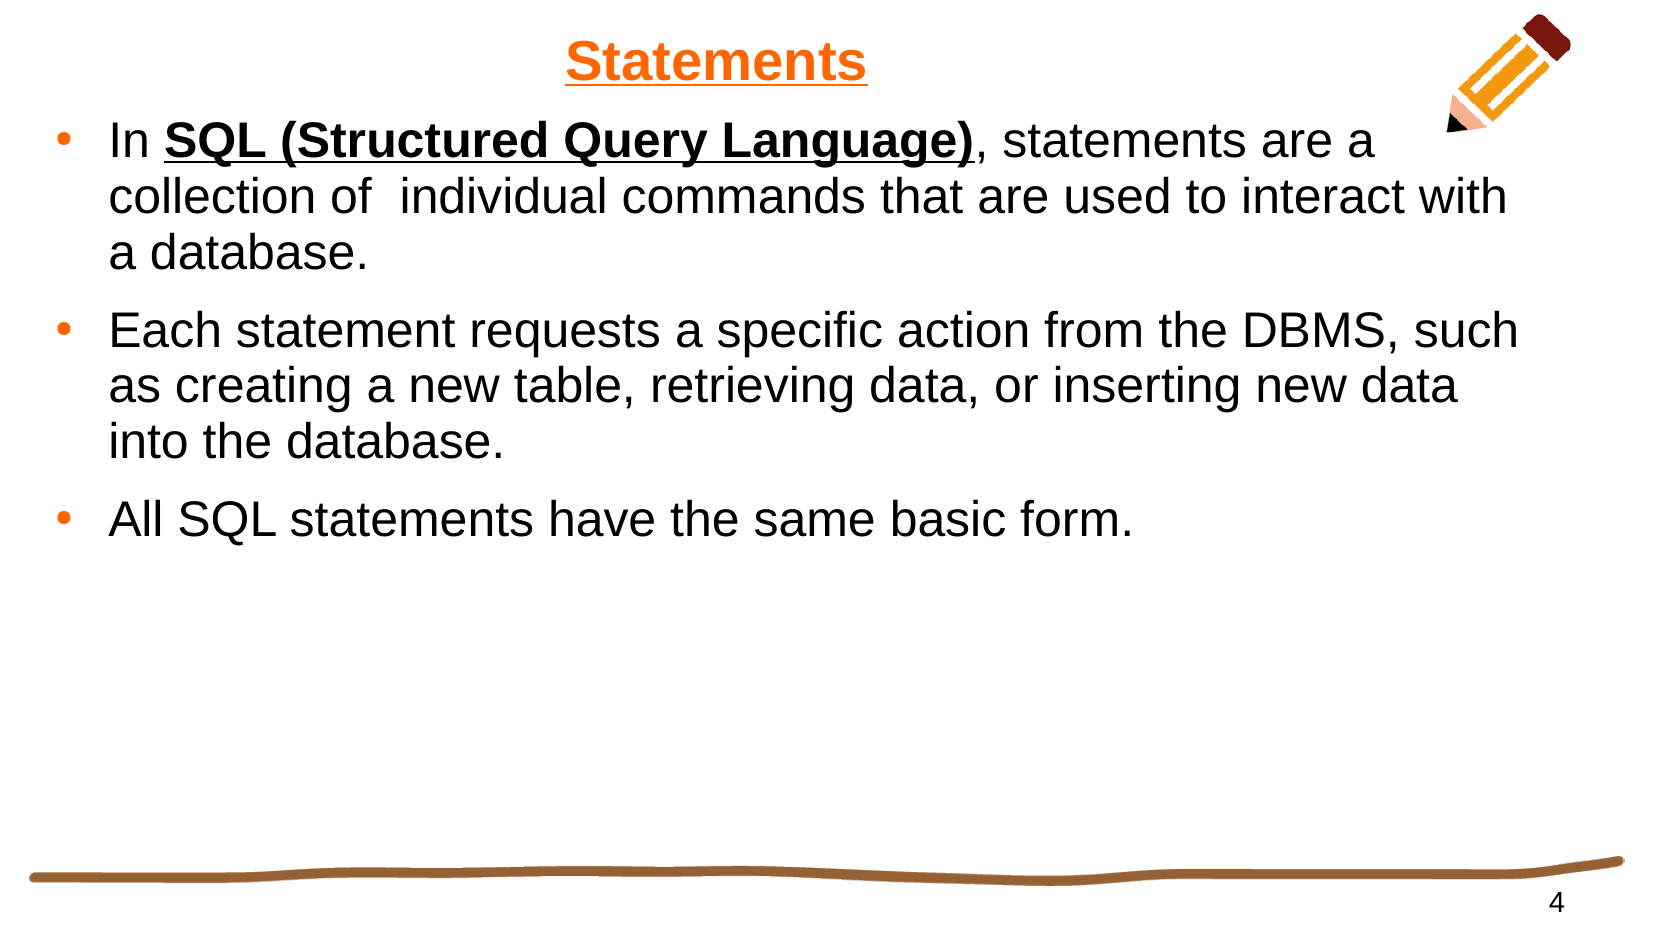

# Statements
In SQL (Structured Query Language), statements are a collection of individual commands that are used to interact with a database.
Each statement requests a specific action from the DBMS, such as creating a new table, retrieving data, or inserting new data into the database.
All SQL statements have the same basic form.
4